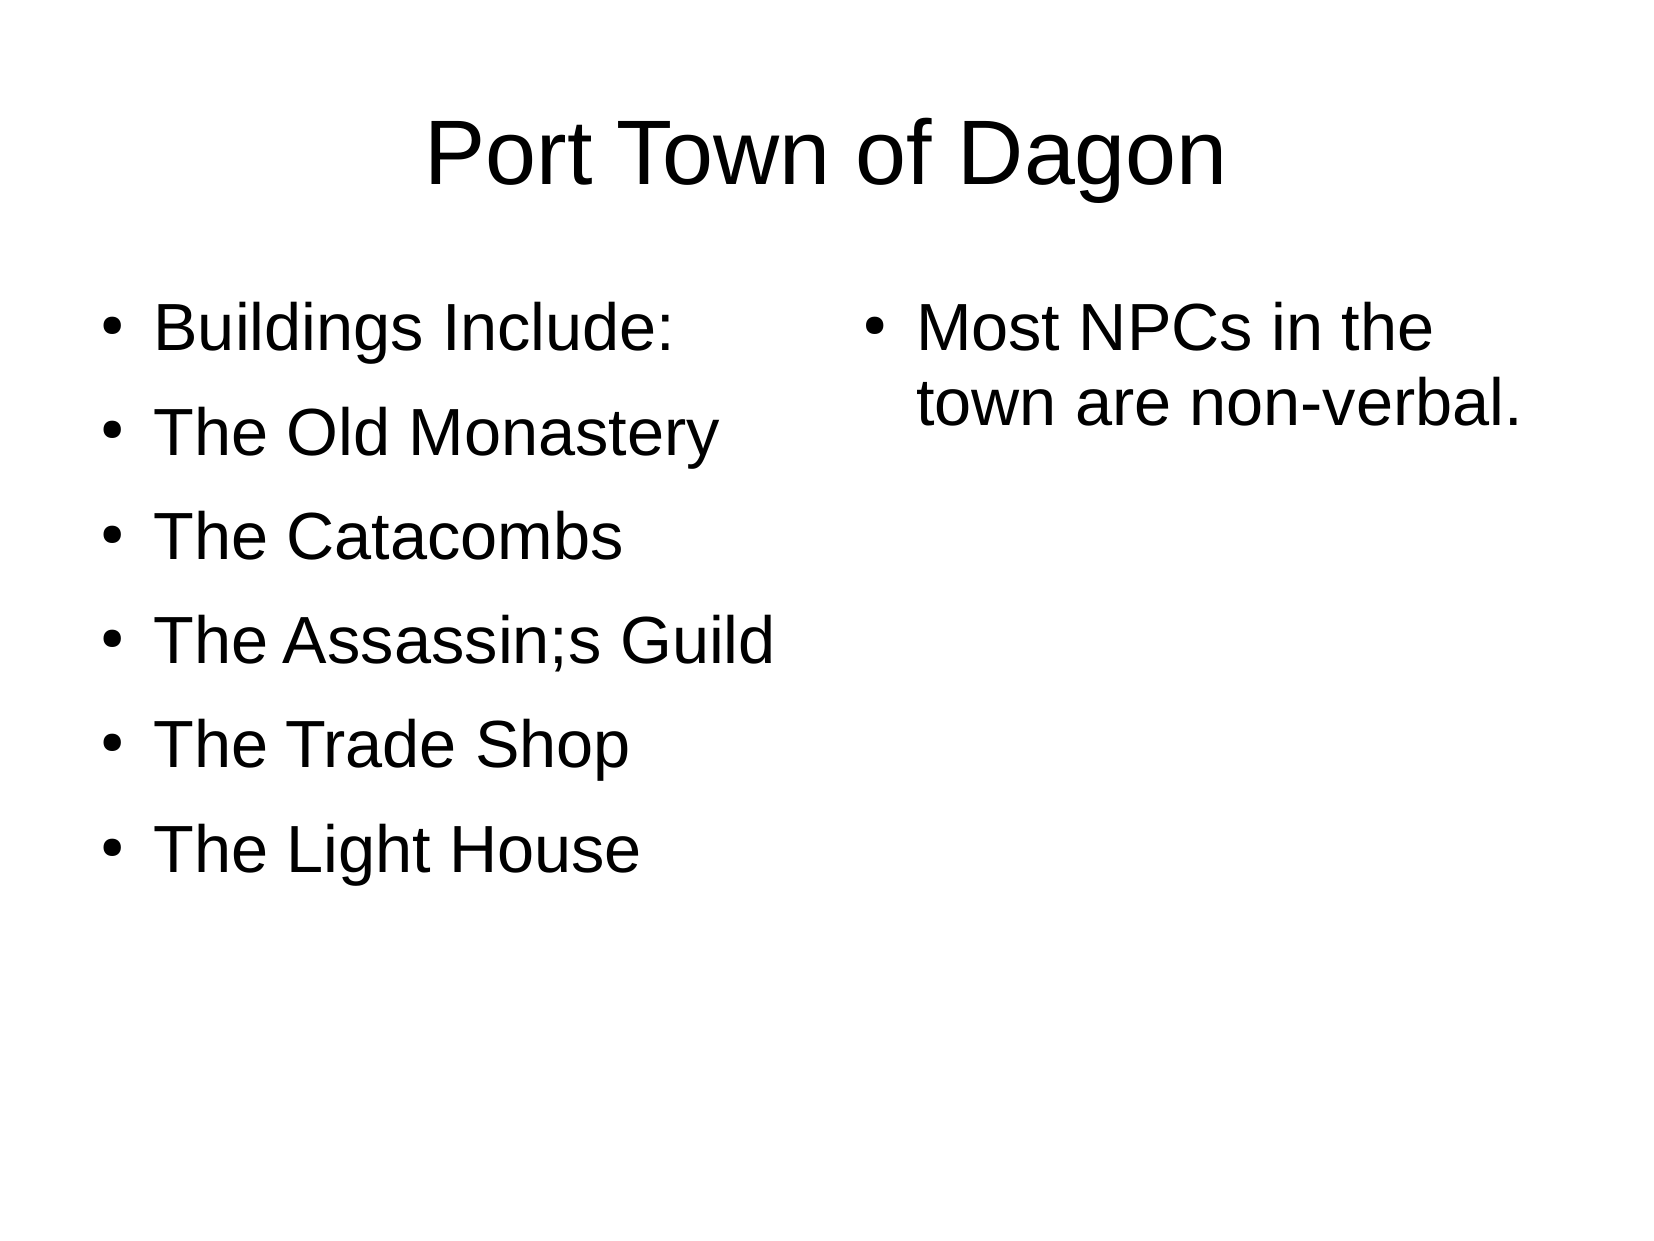

# Port Town of Dagon
Buildings Include:
The Old Monastery
The Catacombs
The Assassin;s Guild
The Trade Shop
The Light House
Most NPCs in the town are non-verbal.